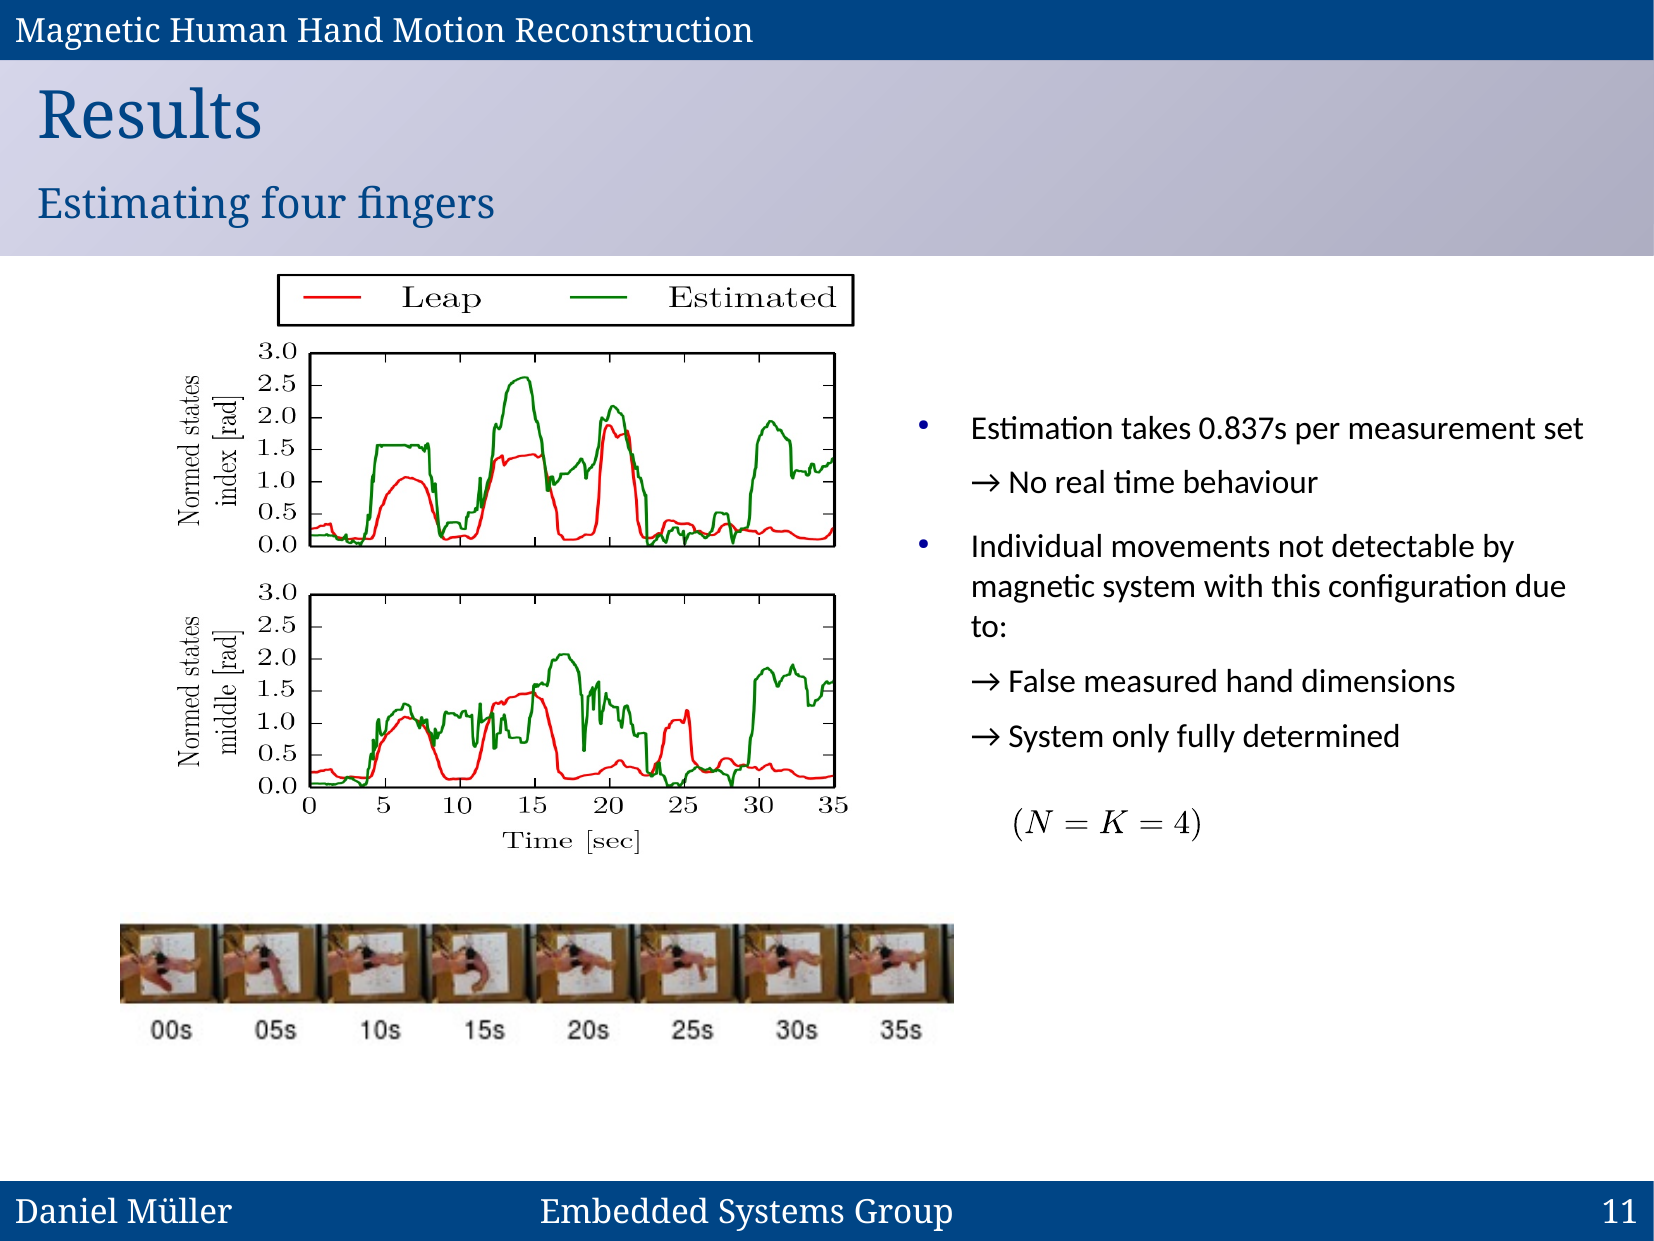

# Results Estimating four fingers
Estimation takes 0.837s per measurement set
→ No real time behaviour
Individual movements not detectable by magnetic system with this configuration due to:
→ False measured hand dimensions
→ System only fully determined